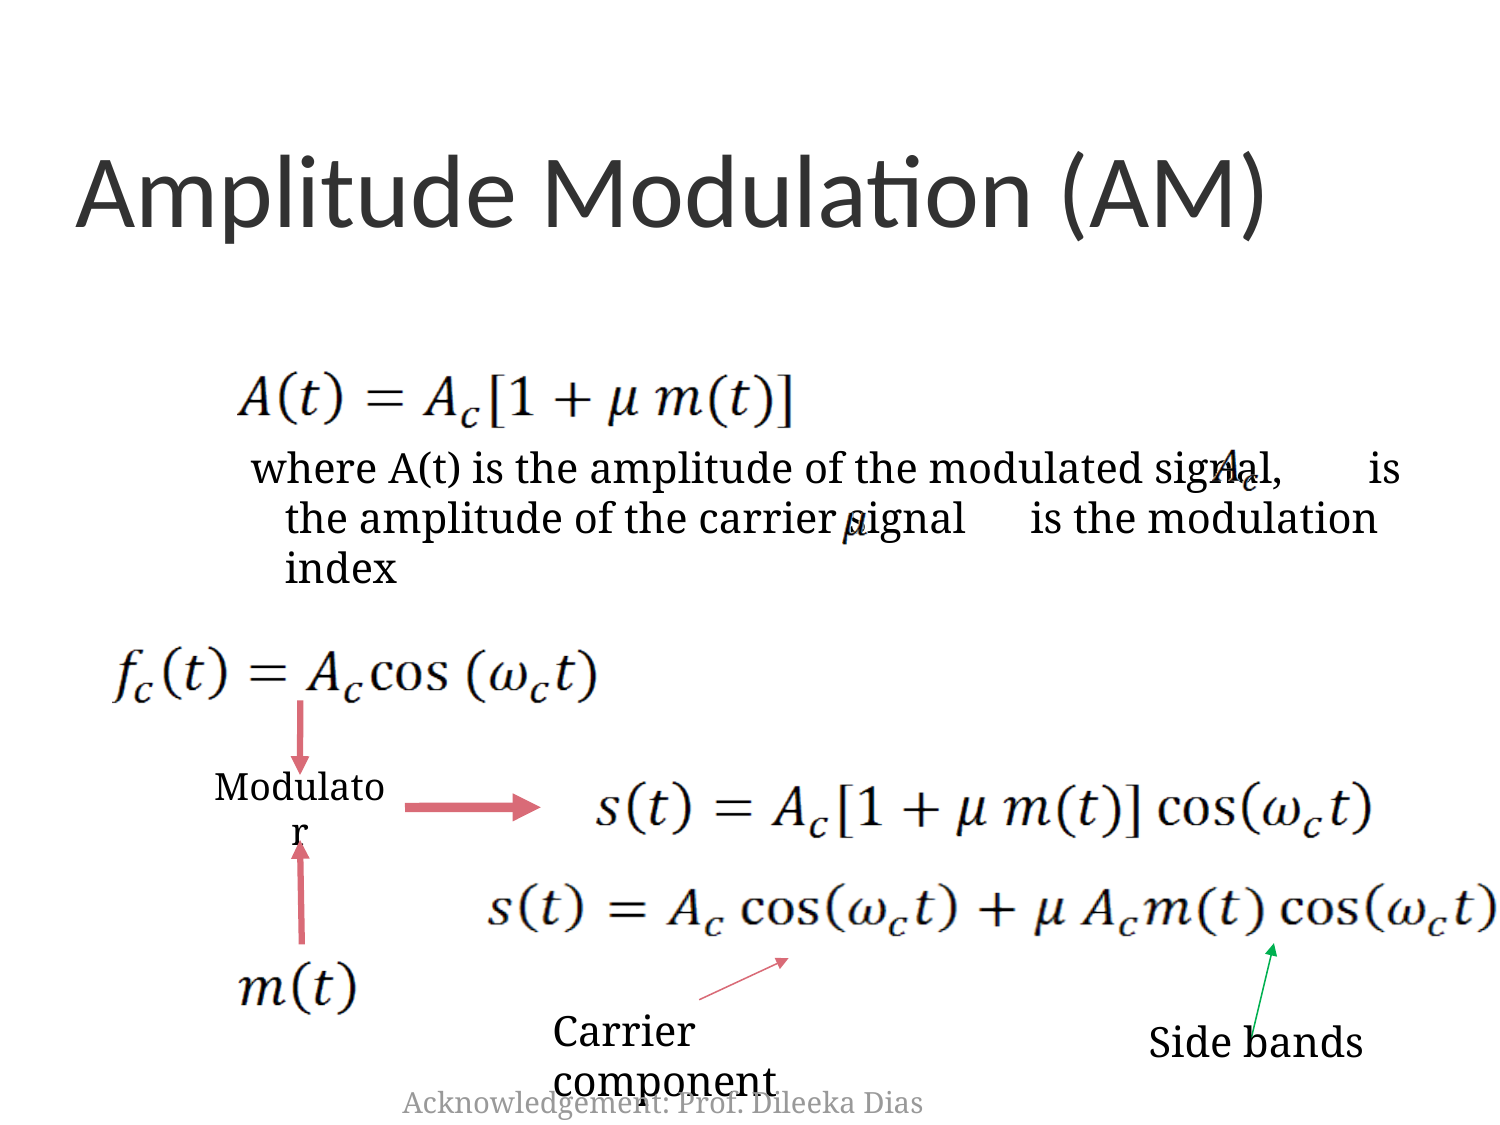

# Amplitude Modulation (AM)
where A(t) is the amplitude of the modulated signal, is the amplitude of the carrier signal is the modulation index
Modulator
Carrier component
Side bands
Acknowledgement: Prof. Dileeka Dias